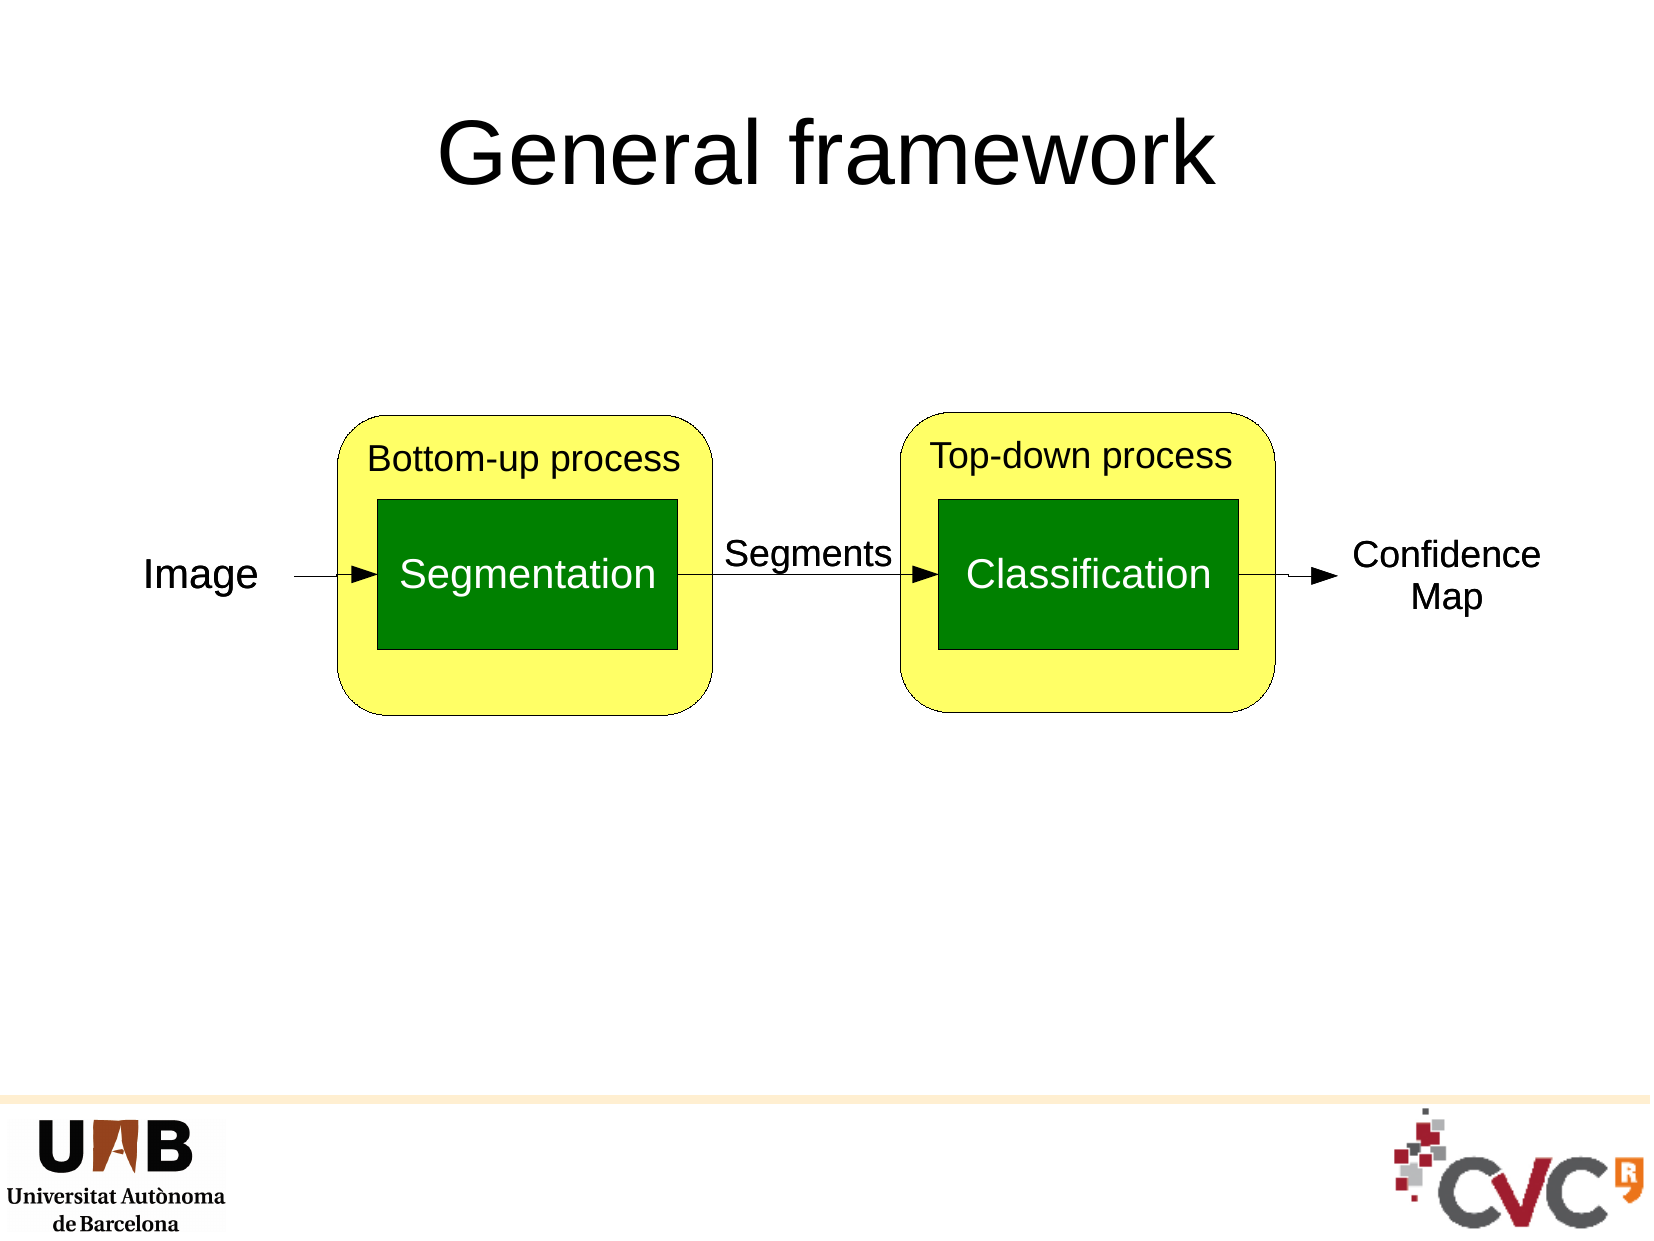

# General framework
Top-down process
Top-down process
Bottom-up process
Bottom-up process
Segmentation
Classification
Segmentation
Classification
Confidence
Map
Confidence
Map
Image
Image